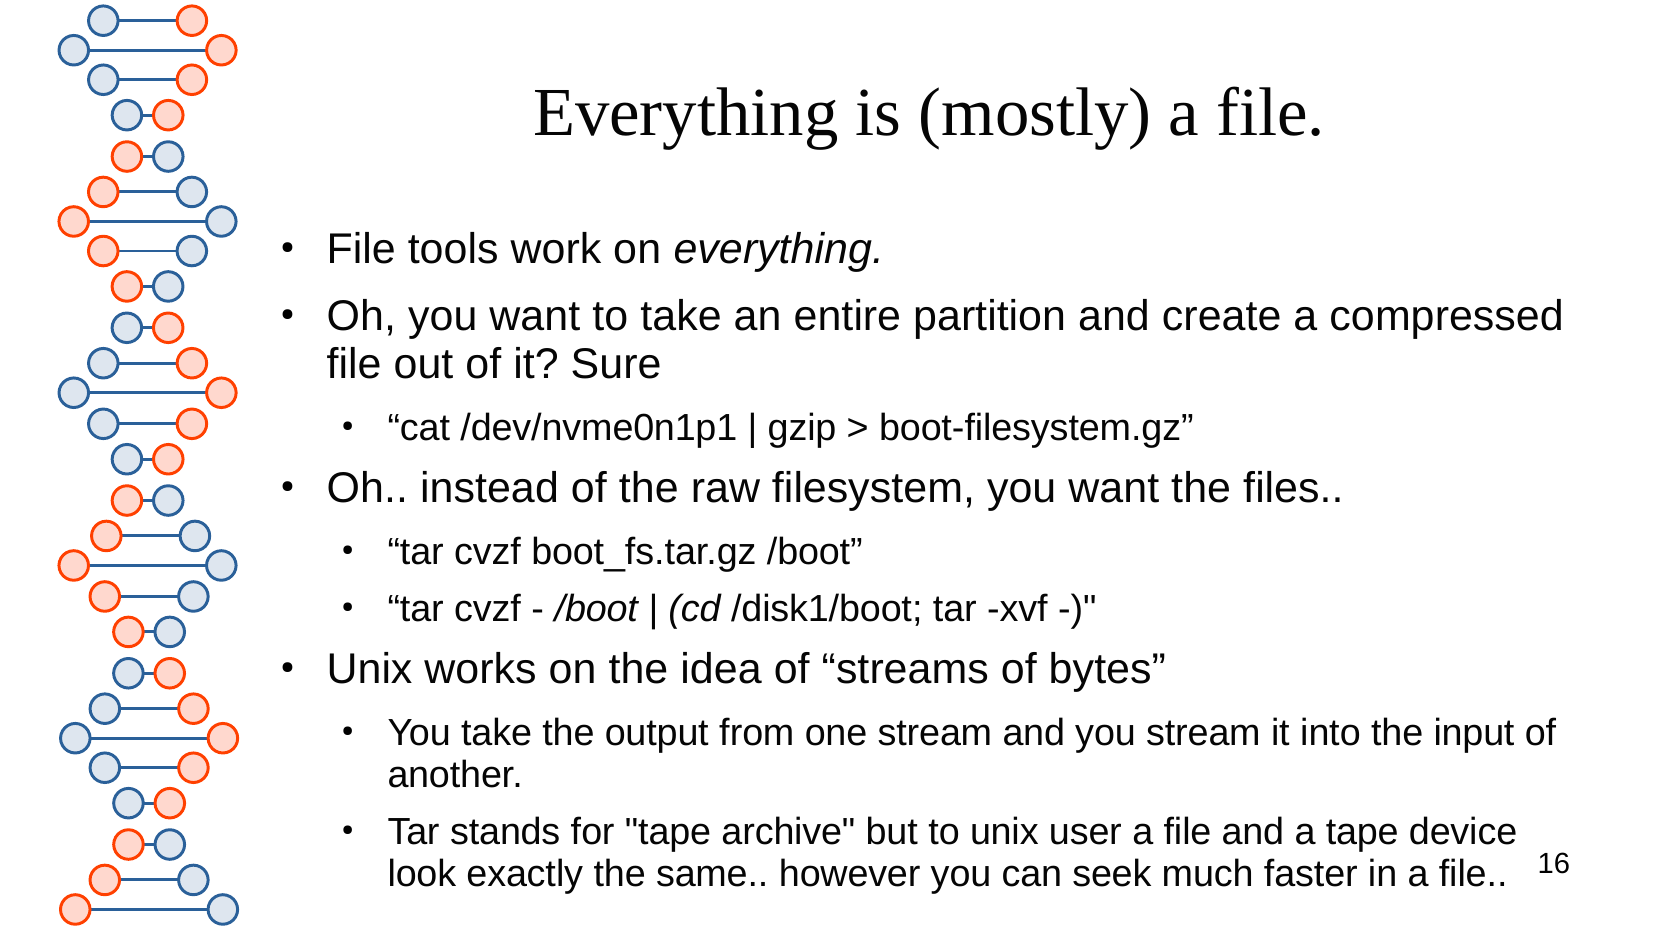

# Everything is (mostly) a file.
File tools work on everything.
Oh, you want to take an entire partition and create a compressed file out of it? Sure
“cat /dev/nvme0n1p1 | gzip > boot-filesystem.gz”
Oh.. instead of the raw filesystem, you want the files..
“tar cvzf boot_fs.tar.gz /boot”
“tar cvzf - /boot | (cd /disk1/boot; tar -xvf -)"
Unix works on the idea of “streams of bytes”
You take the output from one stream and you stream it into the input of another.
Tar stands for "tape archive" but to unix user a file and a tape device look exactly the same.. however you can seek much faster in a file..
16